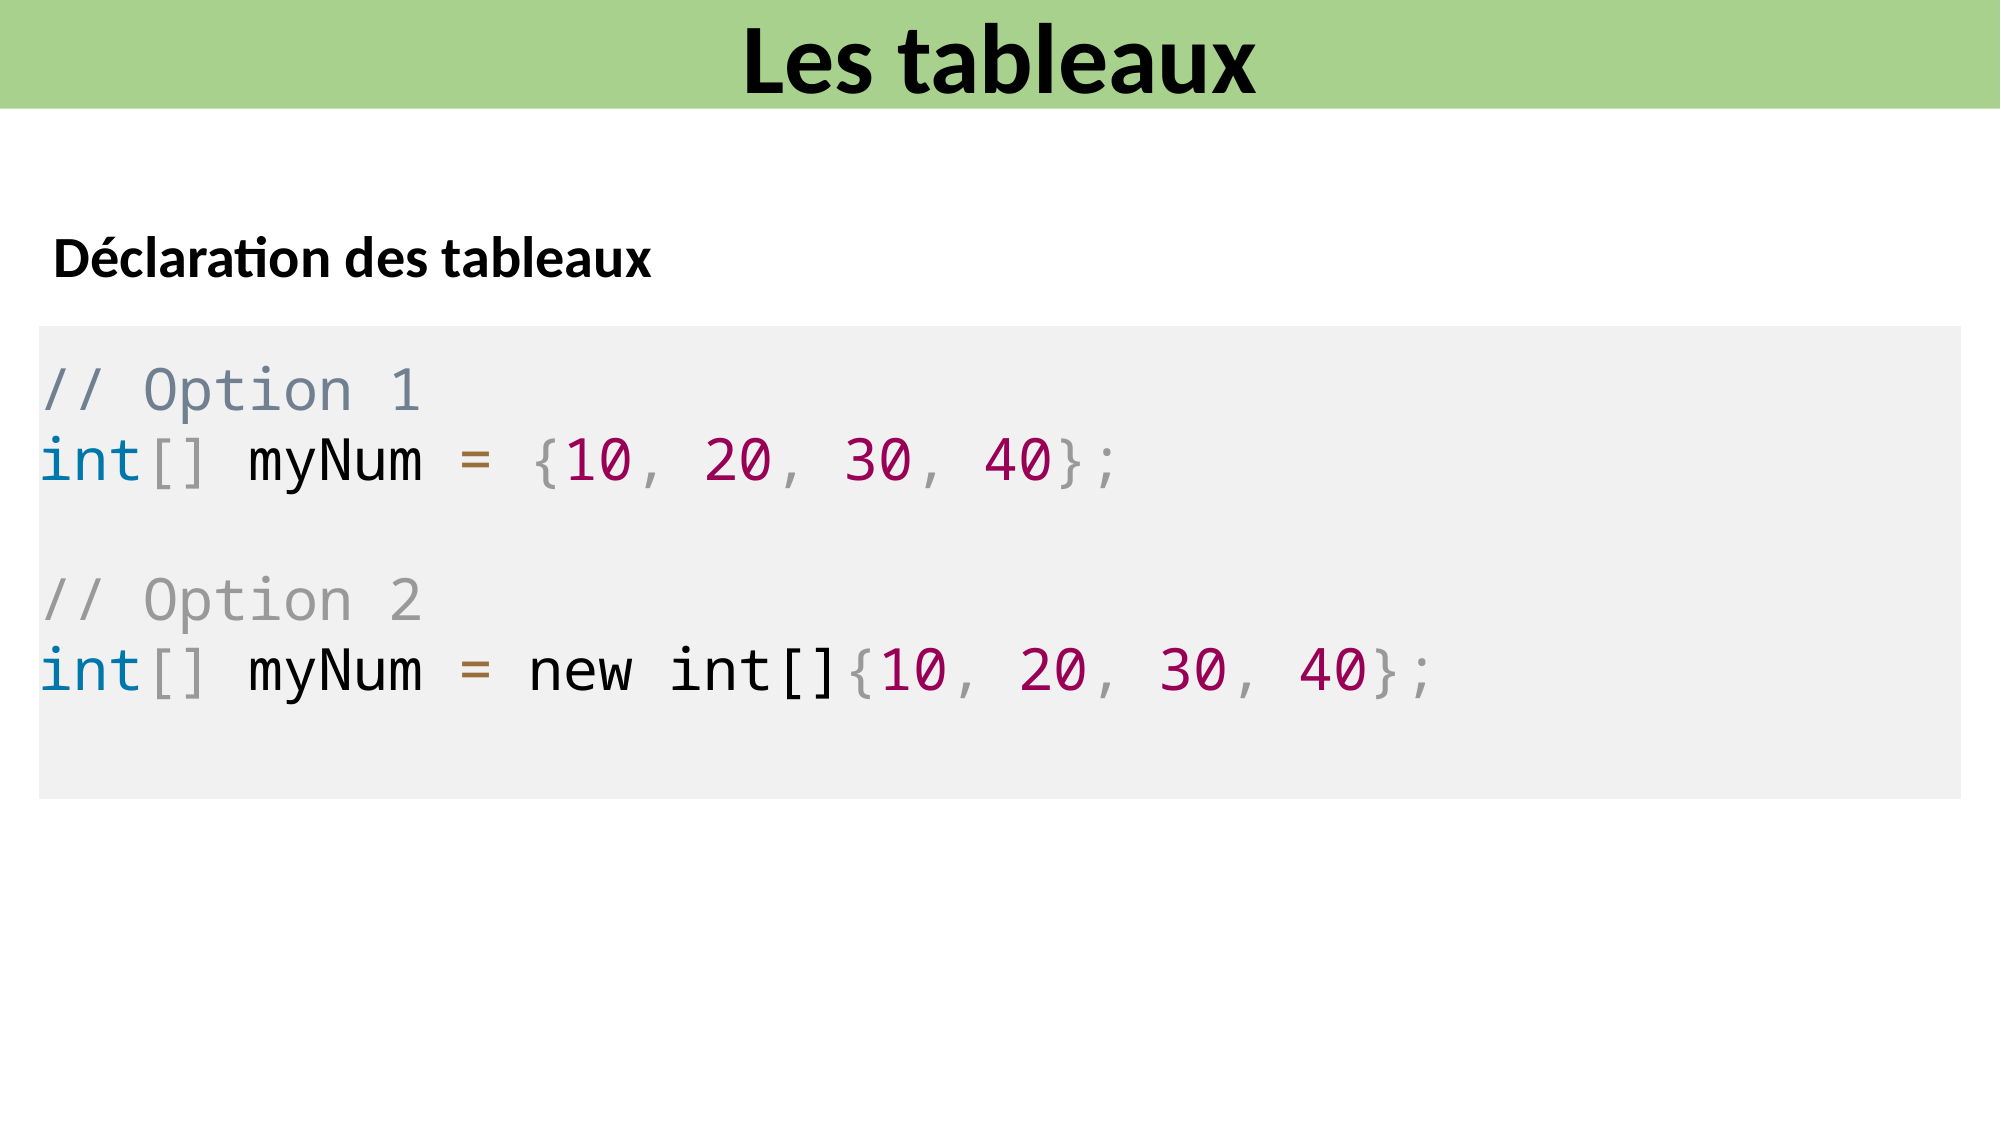

# Les tableaux
Déclaration des tableaux
// Option 1
int[] myNum = {10, 20, 30, 40};
// Option 2
int[] myNum = new int[]{10, 20, 30, 40};